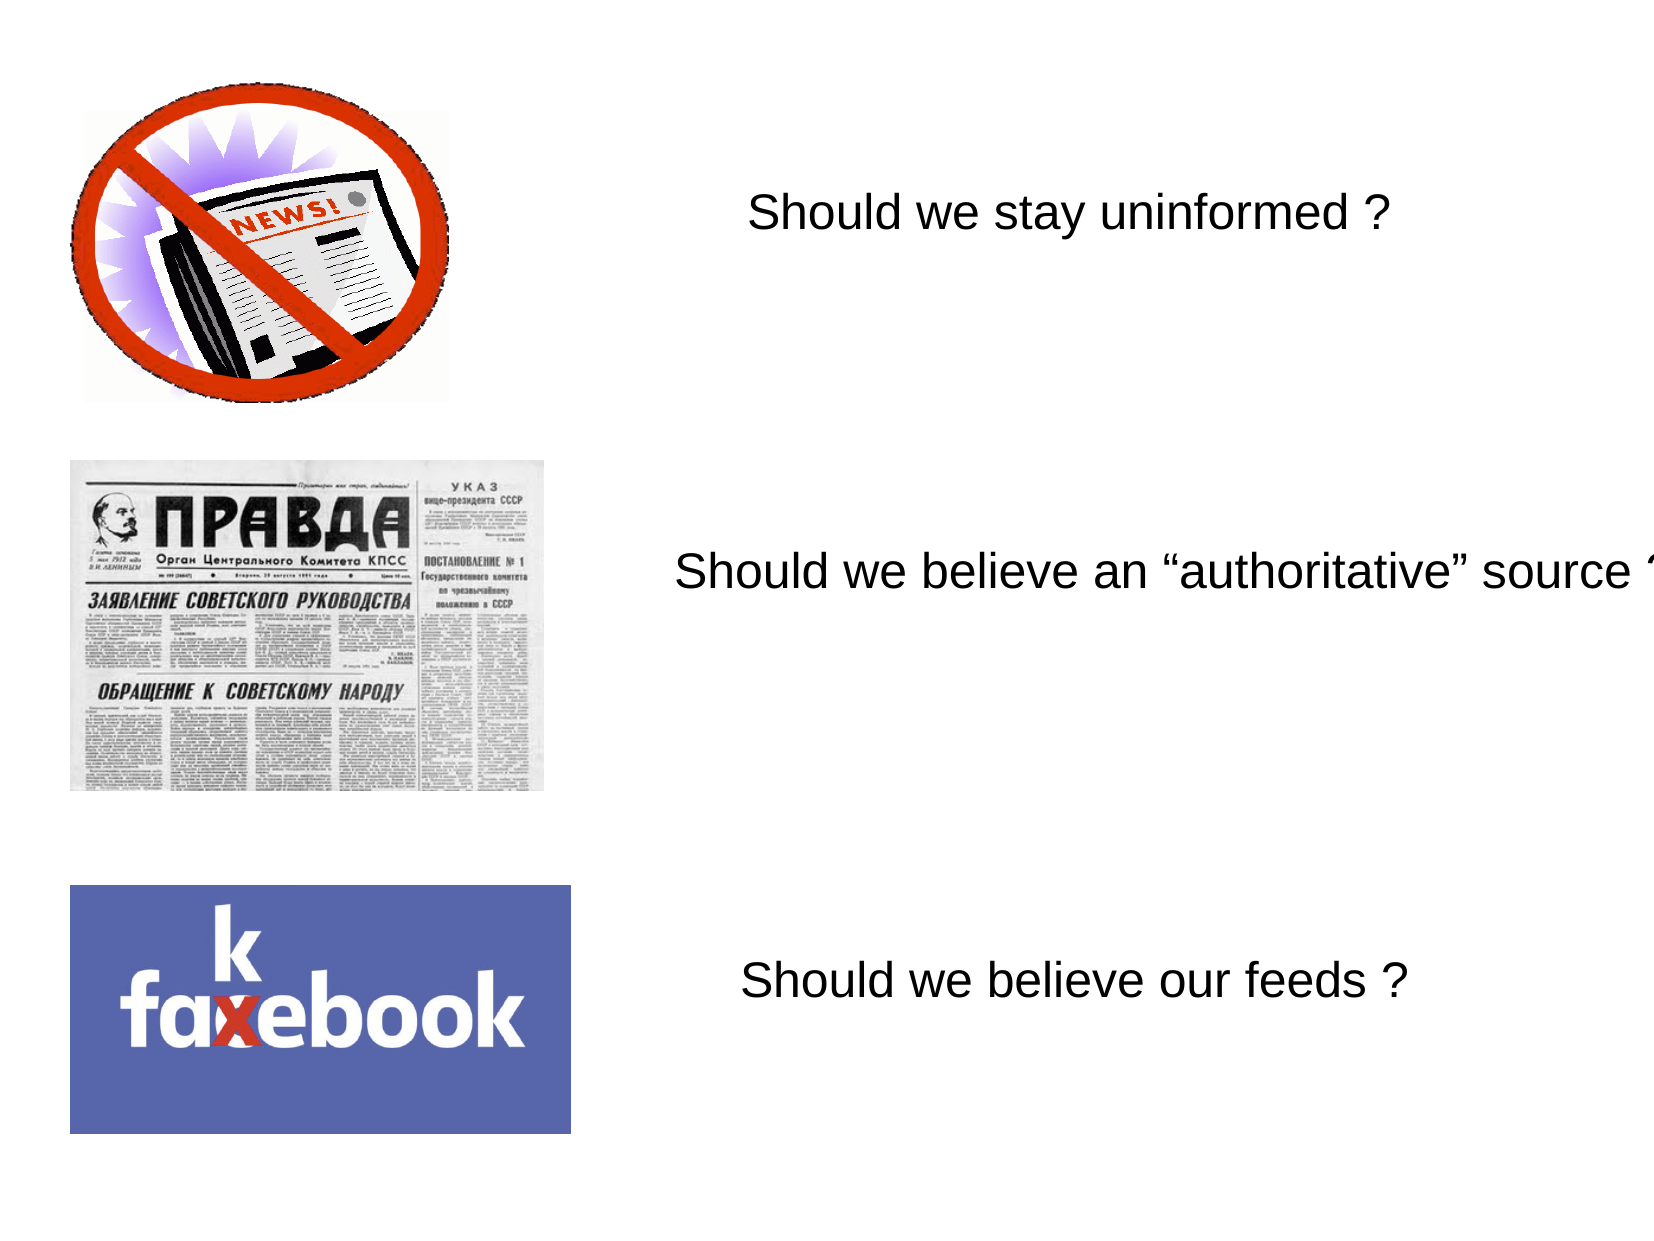

Should we stay uninformed ?
Should we believe an “authoritative” source ?
Should we believe our feeds ?